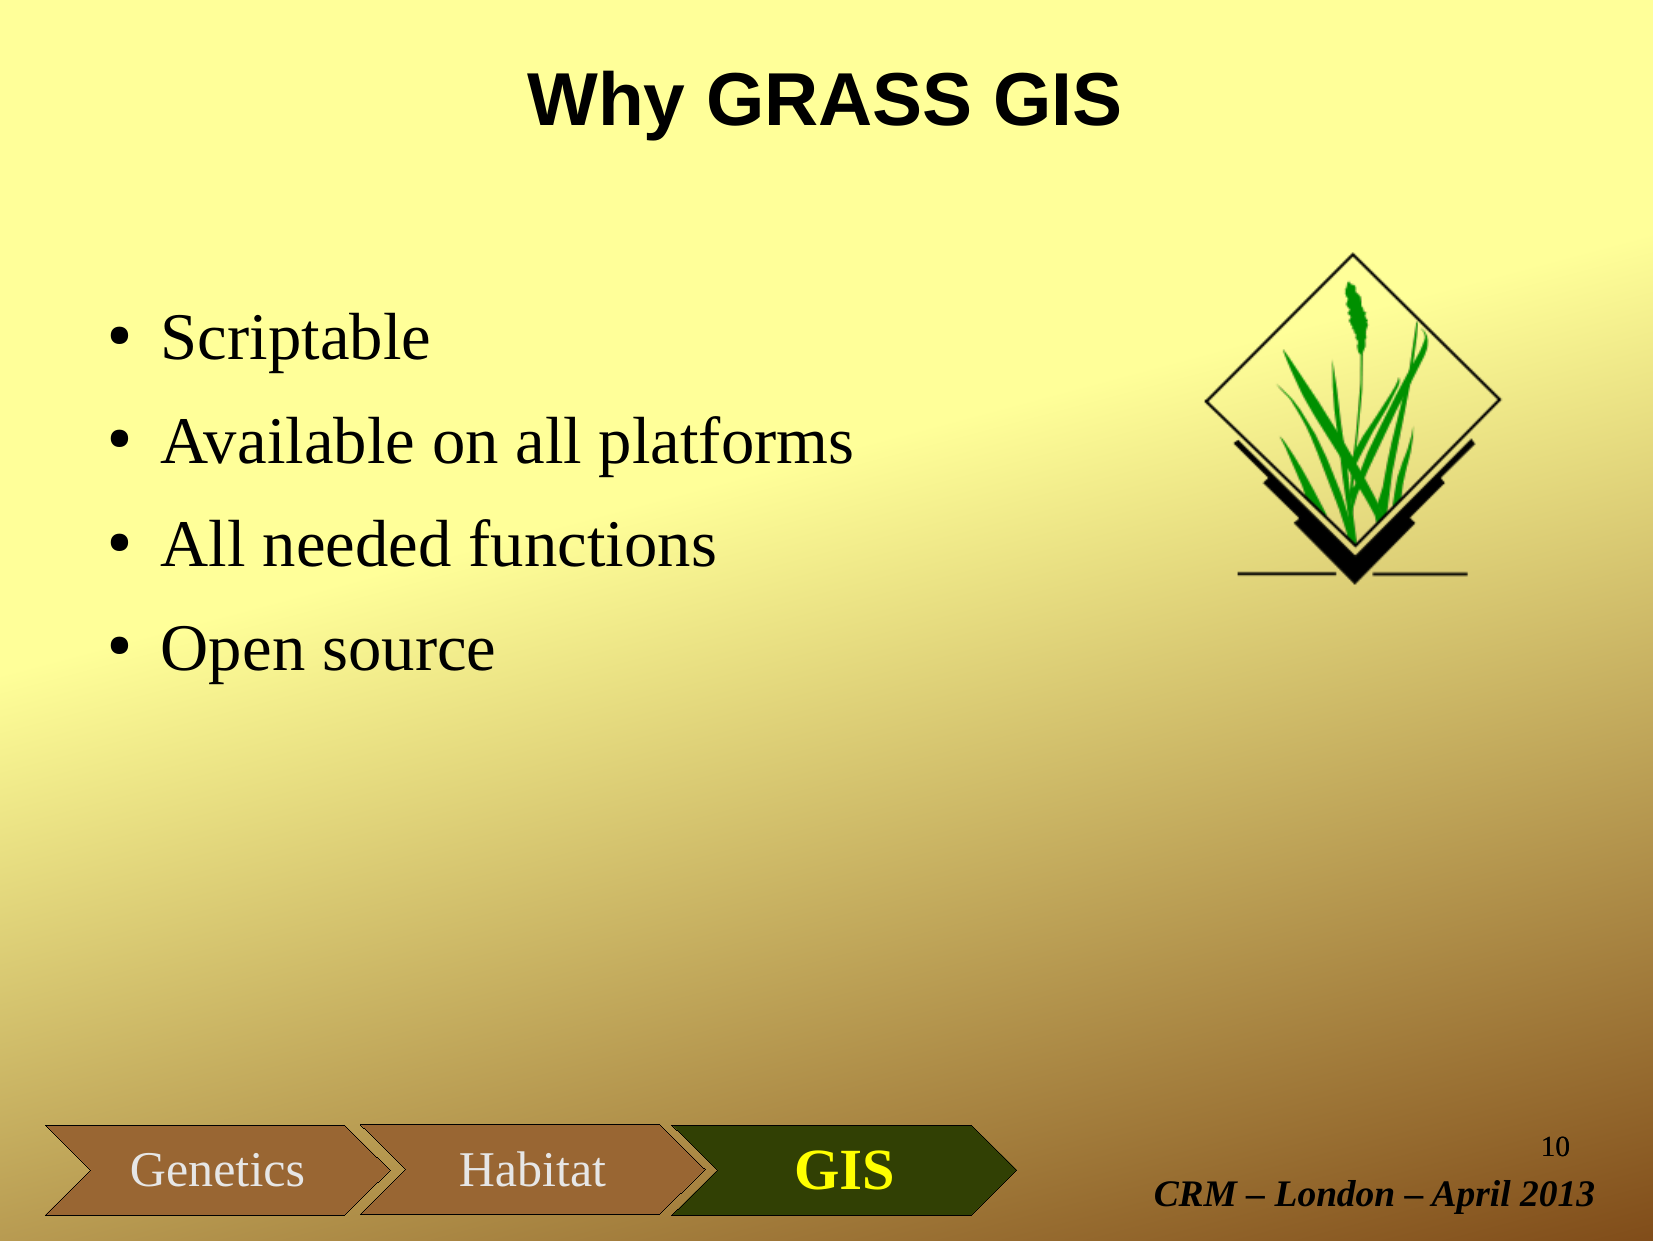

# Why GRASS GIS
Scriptable
Available on all platforms
All needed functions
Open source